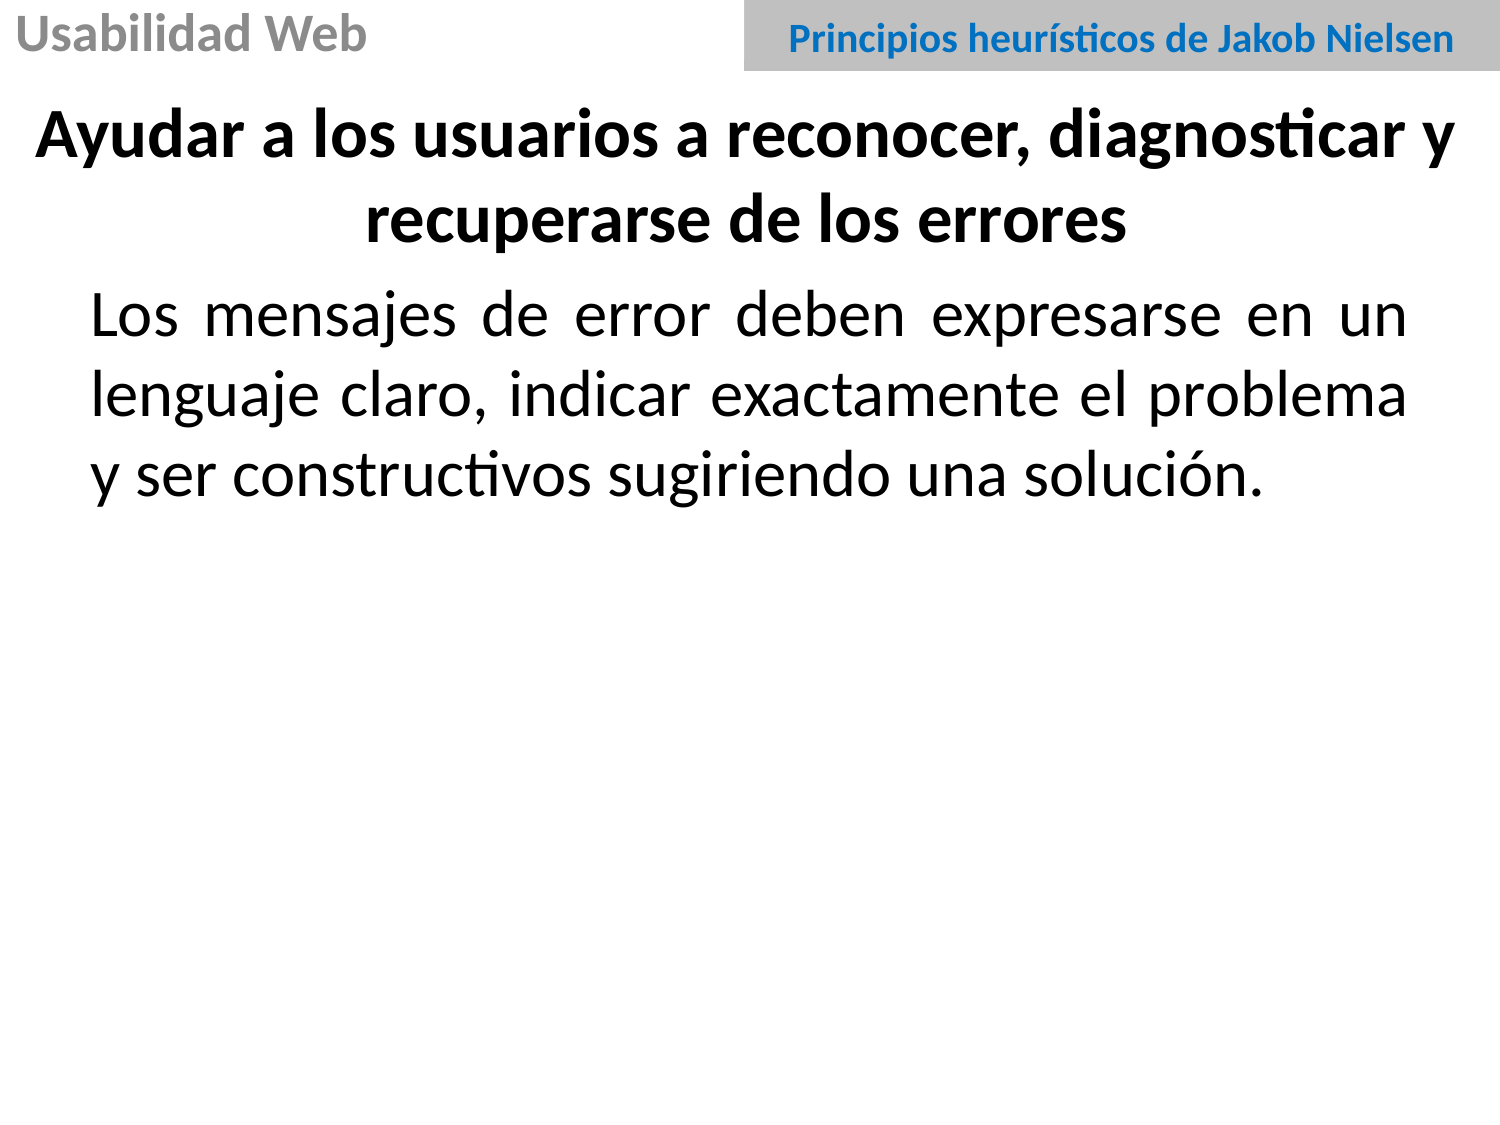

Usabilidad Web
Principios heurísticos de Jakob Nielsen
# Ayudar a los usuarios a reconocer, diagnosticar y recuperarse de los errores
Los mensajes de error deben expresarse en un lenguaje claro, indicar exactamente el problema y ser constructivos sugiriendo una solución.